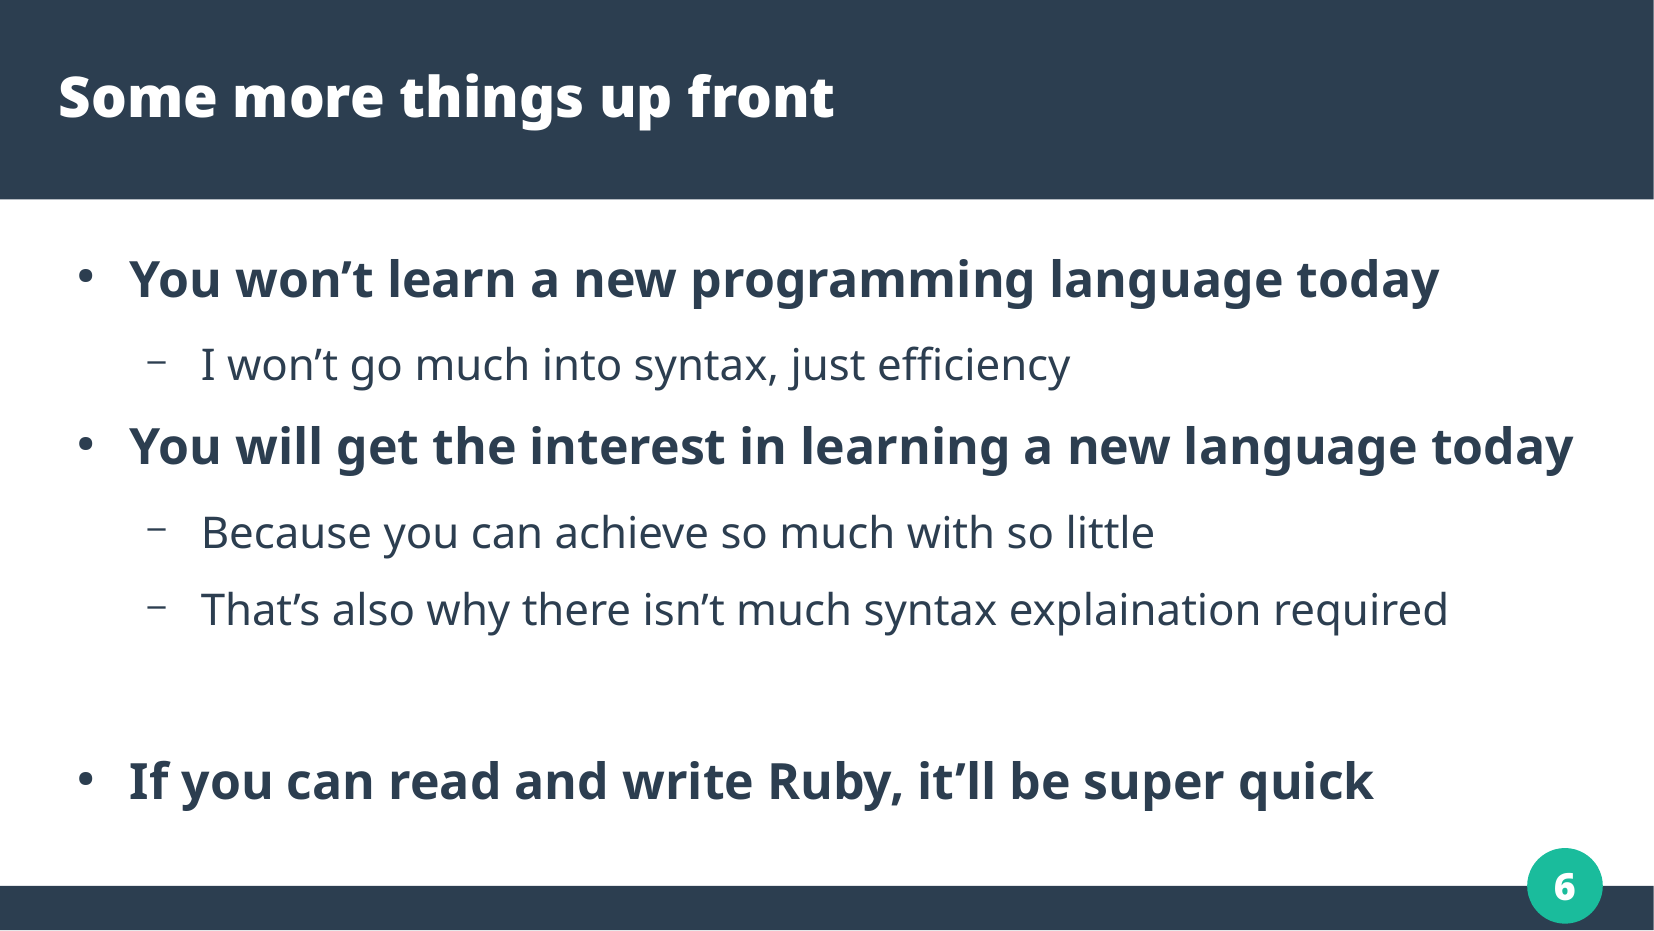

# Some more things up front
You won’t learn a new programming language today
I won’t go much into syntax, just efficiency
You will get the interest in learning a new language today
Because you can achieve so much with so little
That’s also why there isn’t much syntax explaination required
If you can read and write Ruby, it’ll be super quick